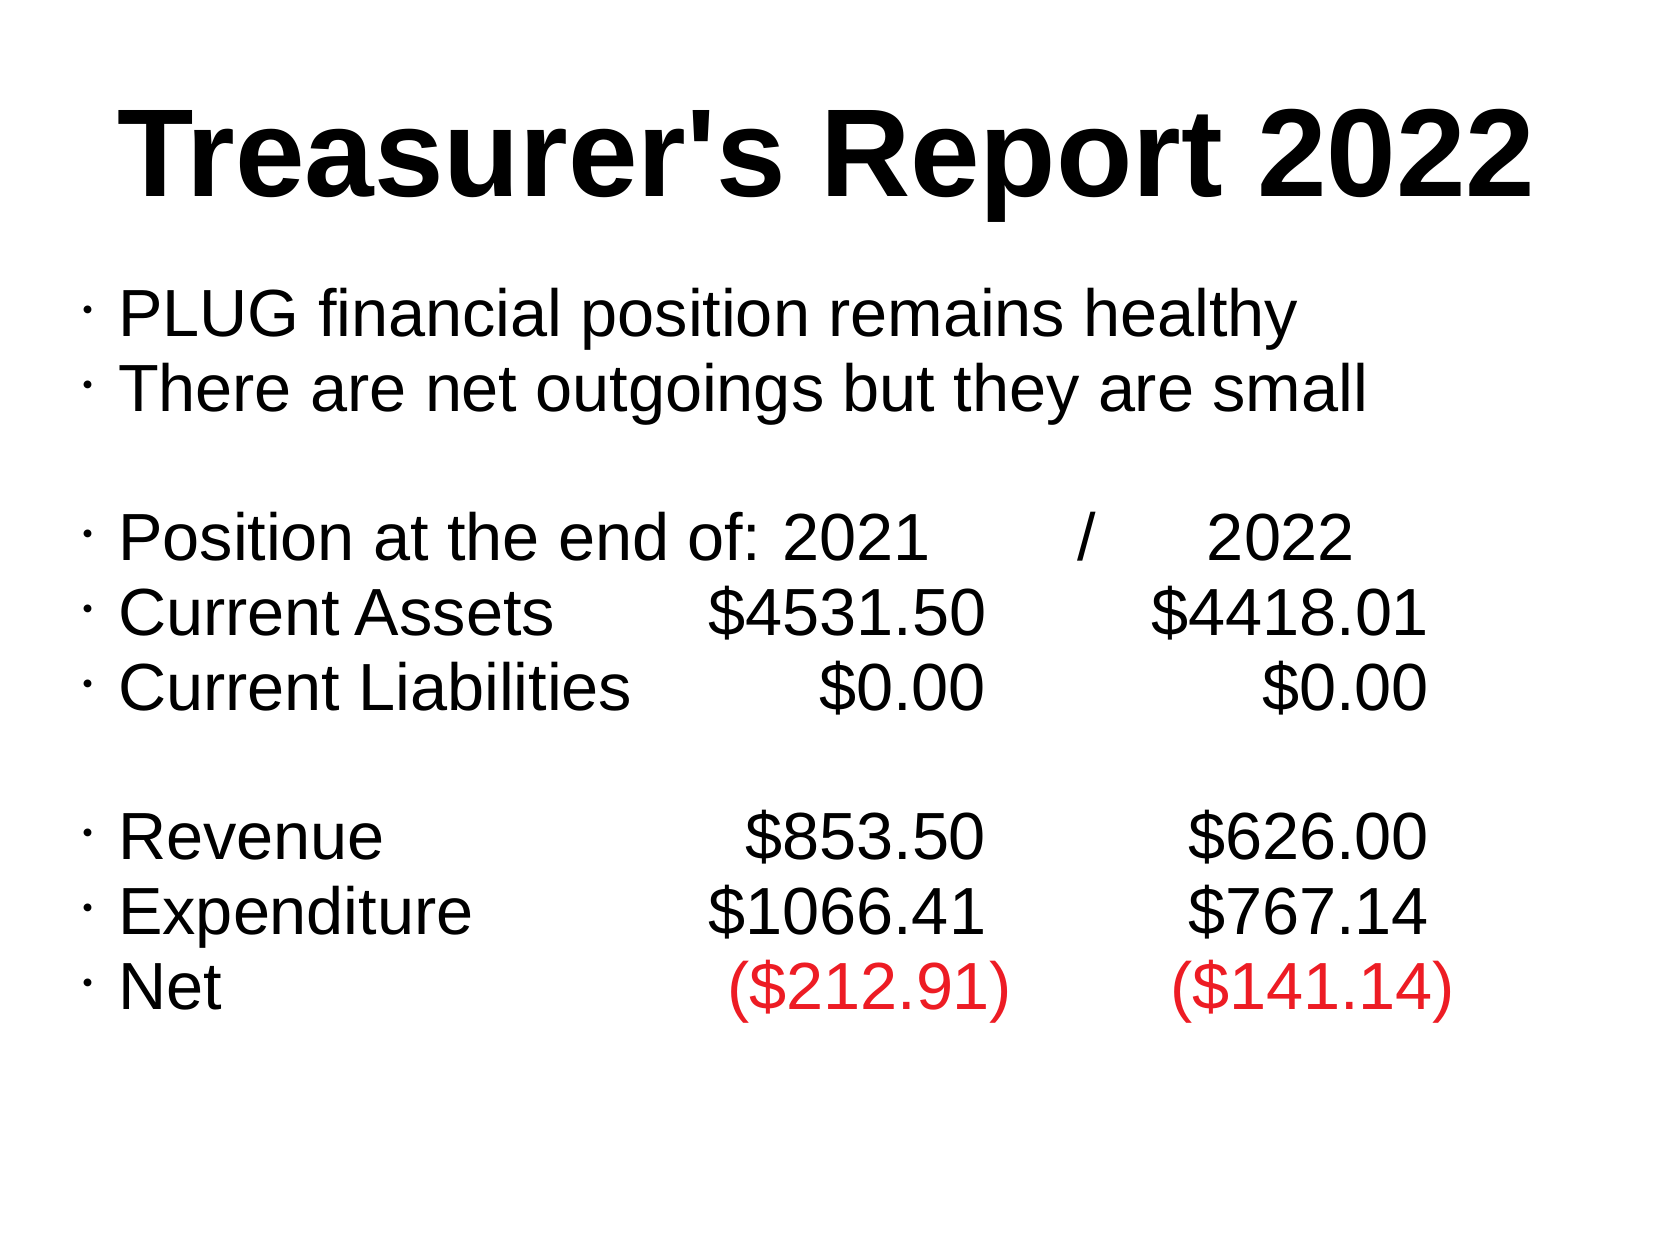

# Treasurer's Report 2022
PLUG financial position remains healthy
There are net outgoings but they are small
Position at the end of: 	2021		/ 	 2022
Current Assets			$4531.50			$4418.01
Current Liabilities			 $0.00				 $0.00
Revenue 				 	 $853.50			 $626.00
Expenditure			 $1066.41			 $767.14
Net					 ($212.91)		 ($141.14)